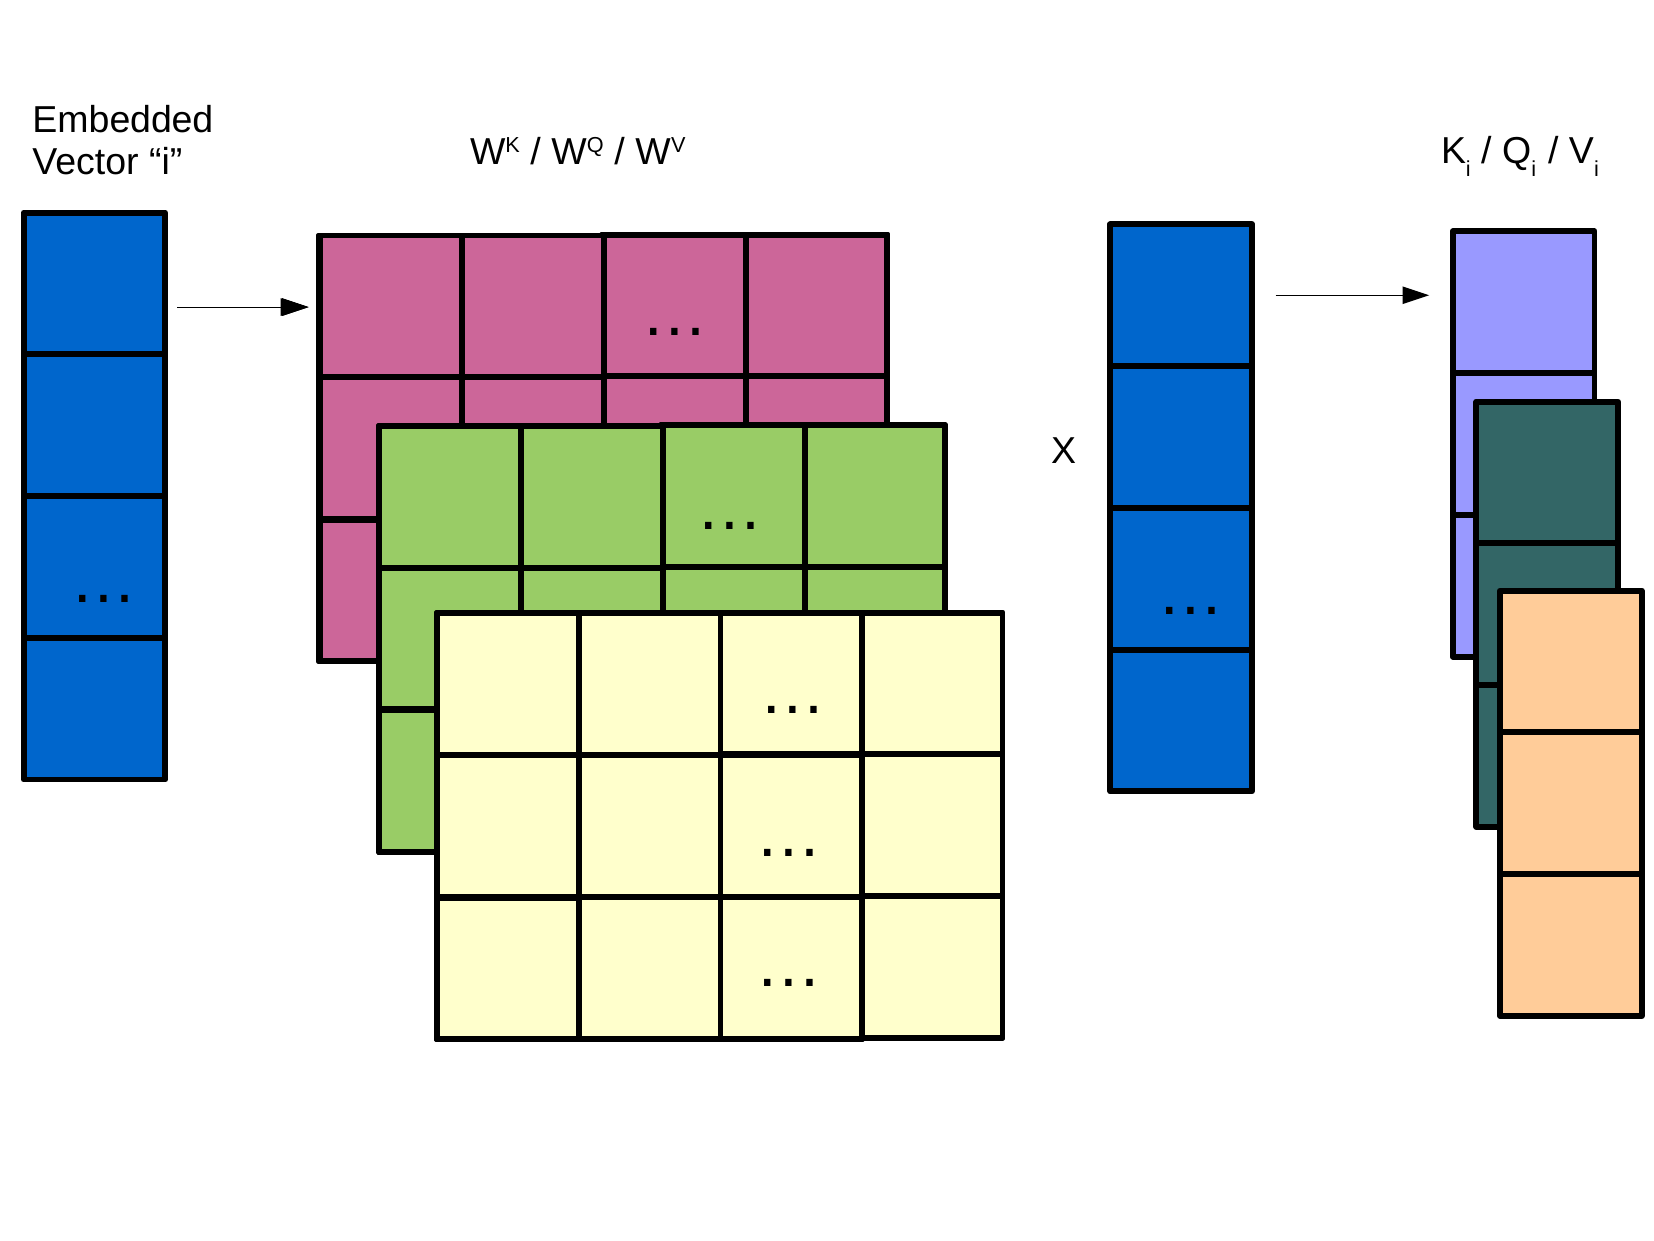

Ki / Qi / Vi
WK / WQ / WV
Embedded
Vector “i”
…
X
…
…
…
…
…
…